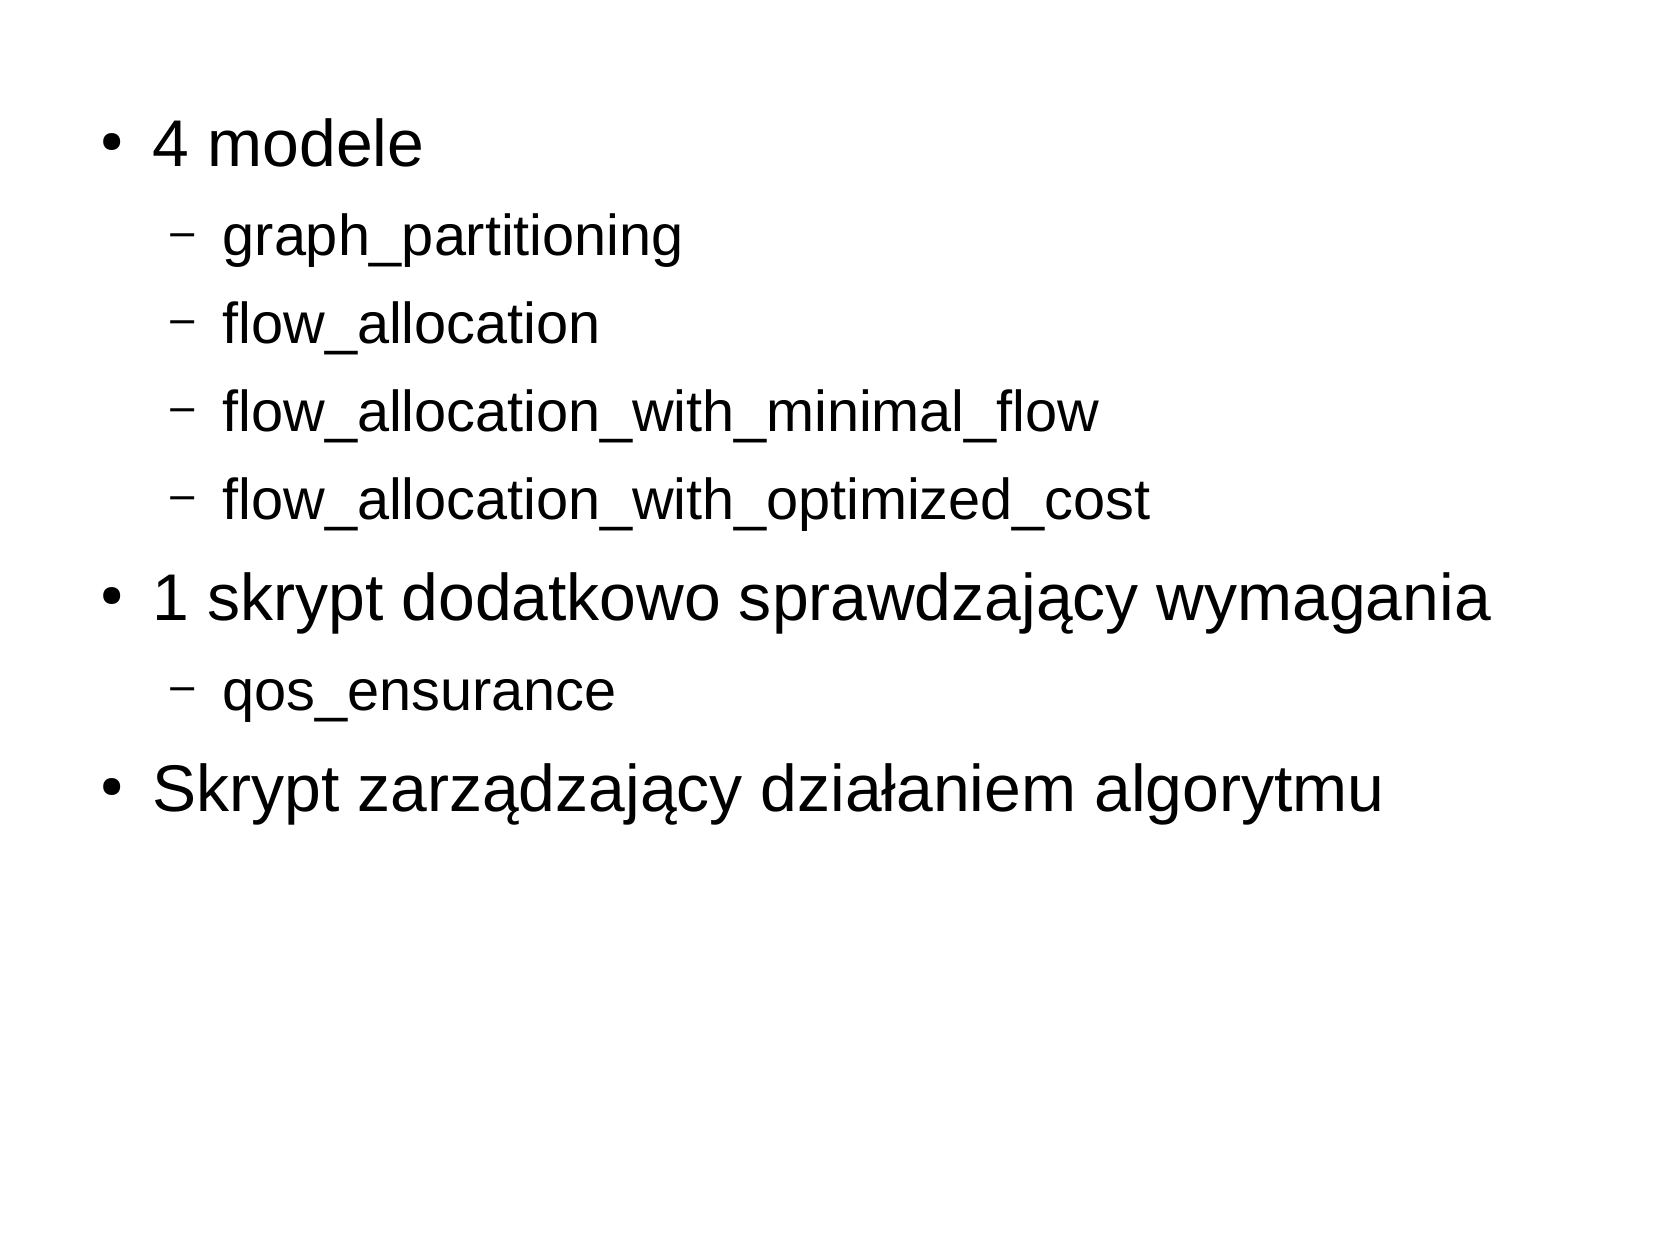

# 4 modele
graph_partitioning
flow_allocation
flow_allocation_with_minimal_flow
flow_allocation_with_optimized_cost
1 skrypt dodatkowo sprawdzający wymagania
qos_ensurance
Skrypt zarządzający działaniem algorytmu